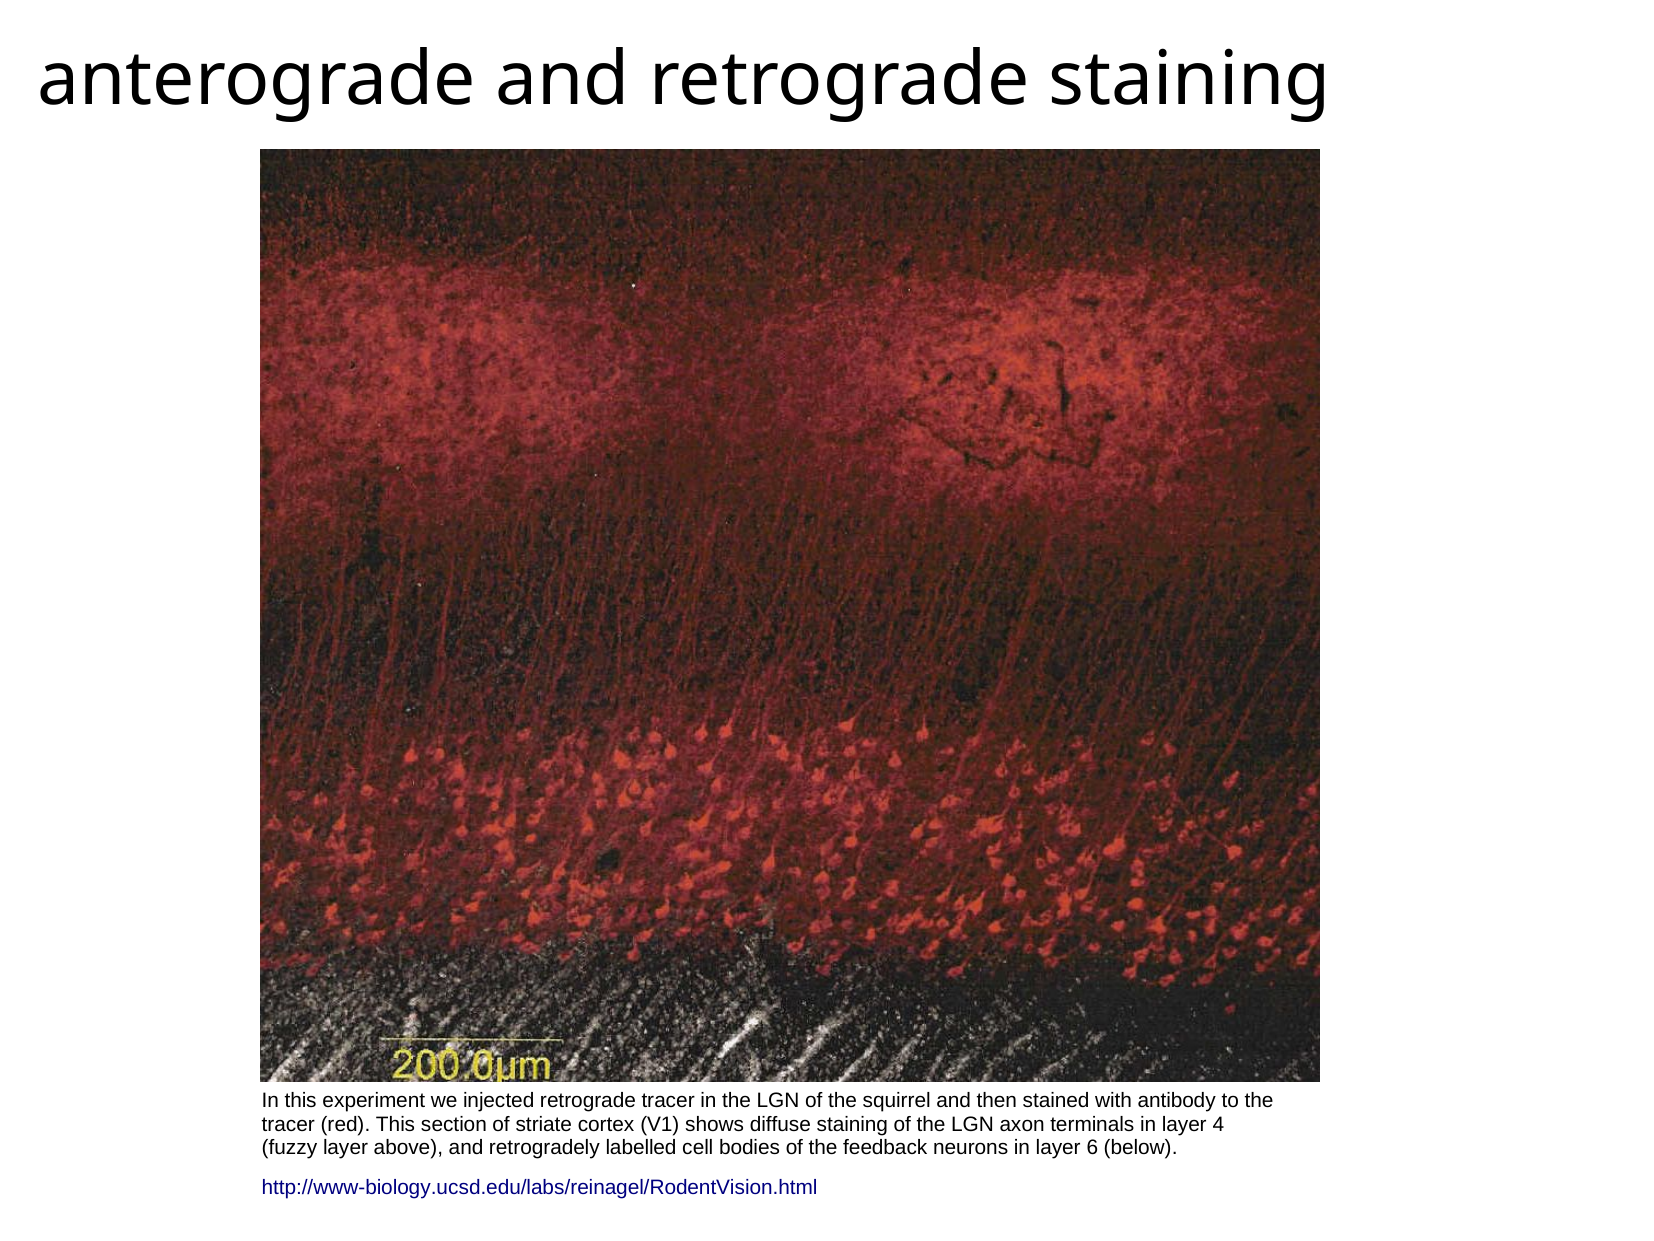

# anterograde and retrograde staining
In this experiment we injected retrograde tracer in the LGN of the squirrel and then stained with antibody to the tracer (red). This section of striate cortex (V1) shows diffuse staining of the LGN axon terminals in layer 4 (fuzzy layer above), and retrogradely labelled cell bodies of the feedback neurons in layer 6 (below).
http://www-biology.ucsd.edu/labs/reinagel/RodentVision.html